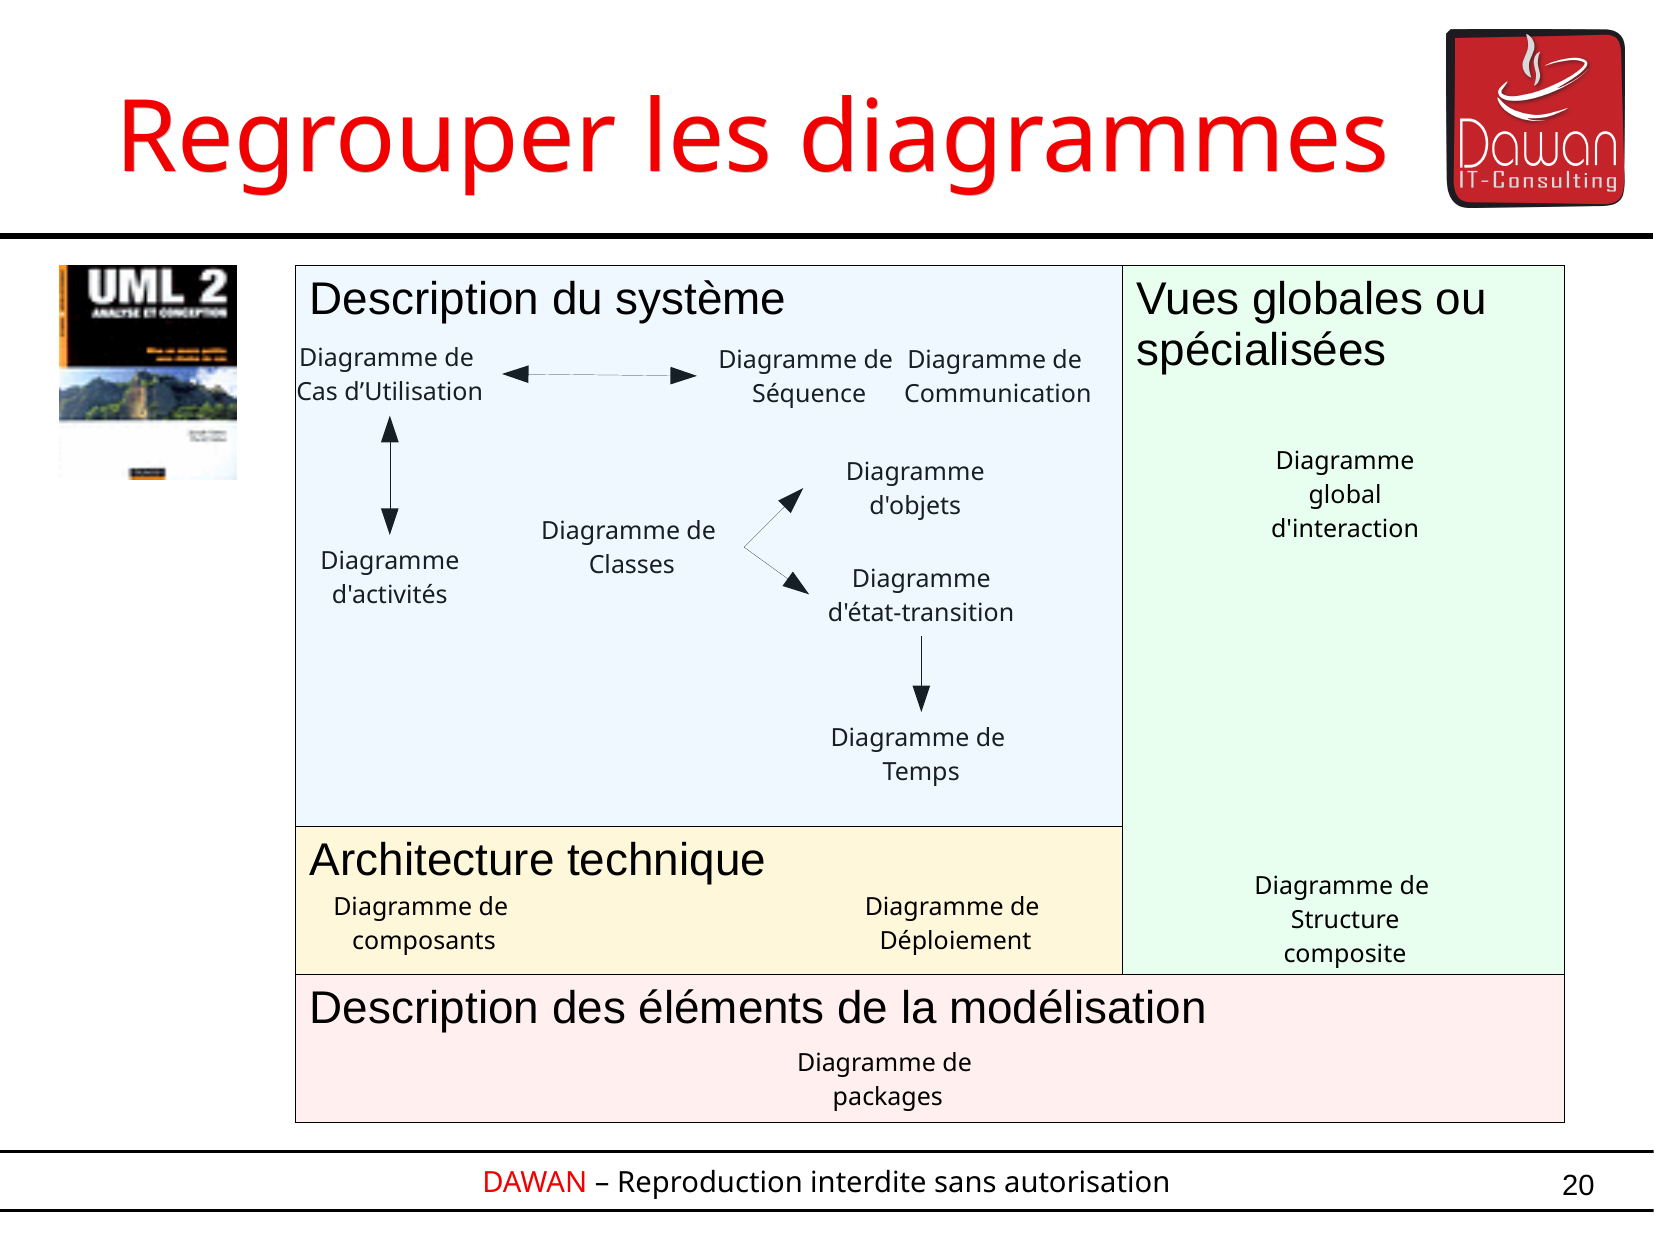

# Regrouper les diagrammes
Description du système
Vues globales ou
spécialisées
Diagramme de
Cas d’Utilisation
Diagramme de
Séquence
Diagramme de
Communication
Diagramme global d'interaction
Diagramme d'objets
Diagramme de
Classes
Diagramme d'activités
Diagramme d'état-transition
Diagramme de
Temps
Architecture technique
Diagramme de
Structure composite
Diagramme de
composants
Diagramme de
Déploiement
Description des éléments de la modélisation
Diagramme de
packages
20